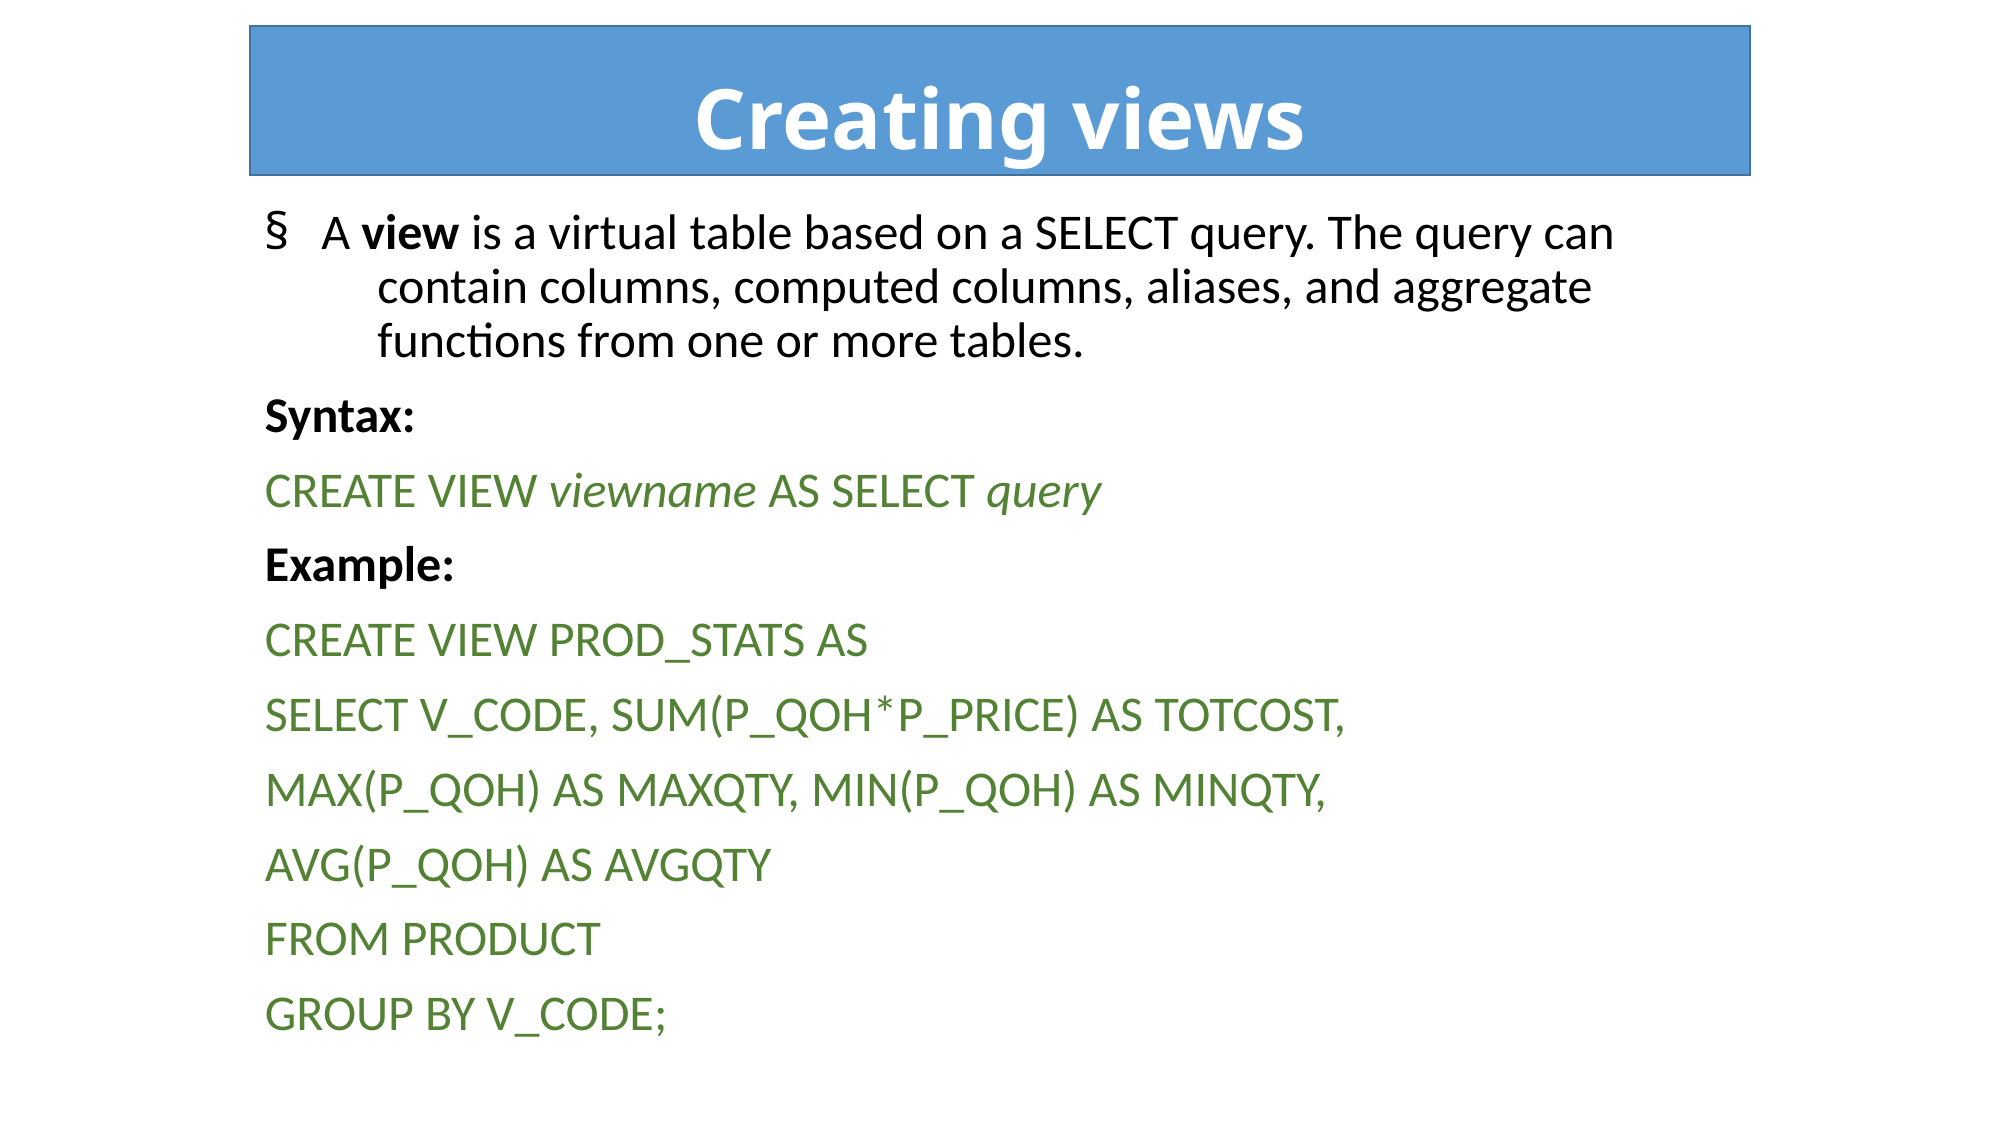

# Creating views
A view is a virtual table based on a SELECT query. The query can contain columns, computed columns, aliases, and aggregate functions from one or more tables.
Syntax:
CREATE VIEW viewname AS SELECT query
Example:
CREATE VIEW PROD_STATS AS
SELECT V_CODE, SUM(P_QOH*P_PRICE) AS TOTCOST,
MAX(P_QOH) AS MAXQTY, MIN(P_QOH) AS MINQTY,
AVG(P_QOH) AS AVGQTY
FROM PRODUCT
GROUP BY V_CODE;